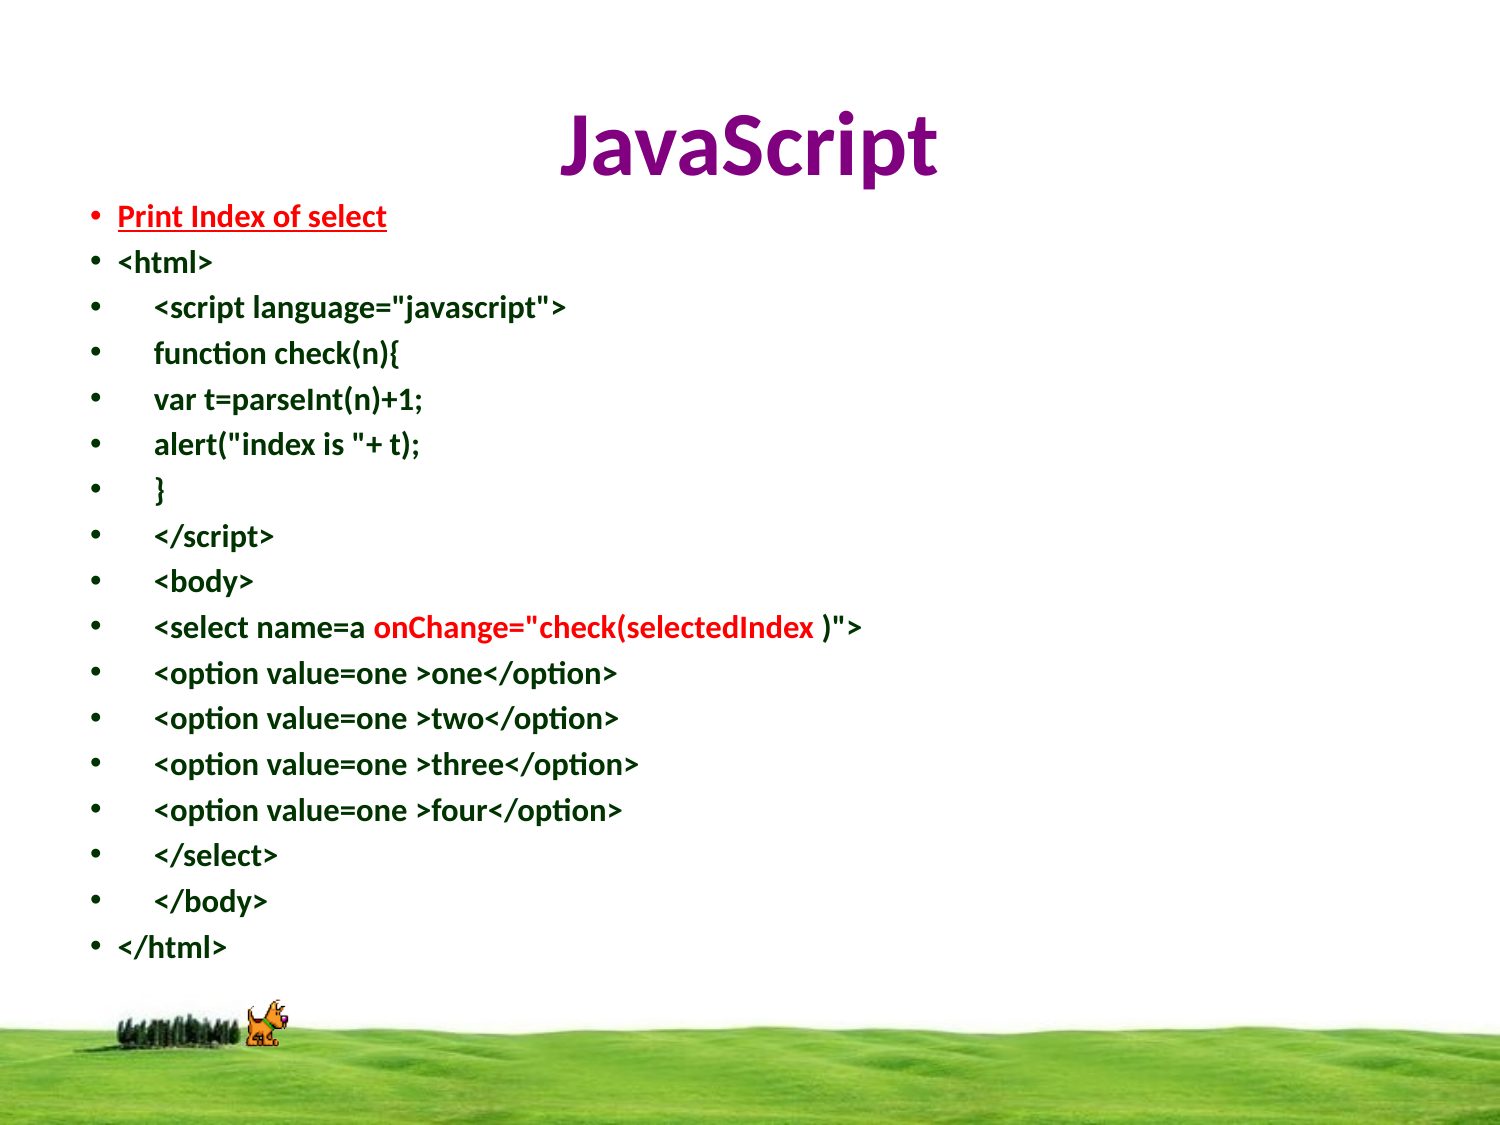

# JavaScript
Print Index of select
<html>
	<script language="javascript">
	function check(n){
			var t=parseInt(n)+1;
			alert("index is "+ t);
	}
	</script>
	<body>
	<select name=a onChange="check(selectedIndex )">
		<option value=one >one</option>
		<option value=one >two</option>
		<option value=one >three</option>
		<option value=one >four</option>
	</select>
	</body>
</html>